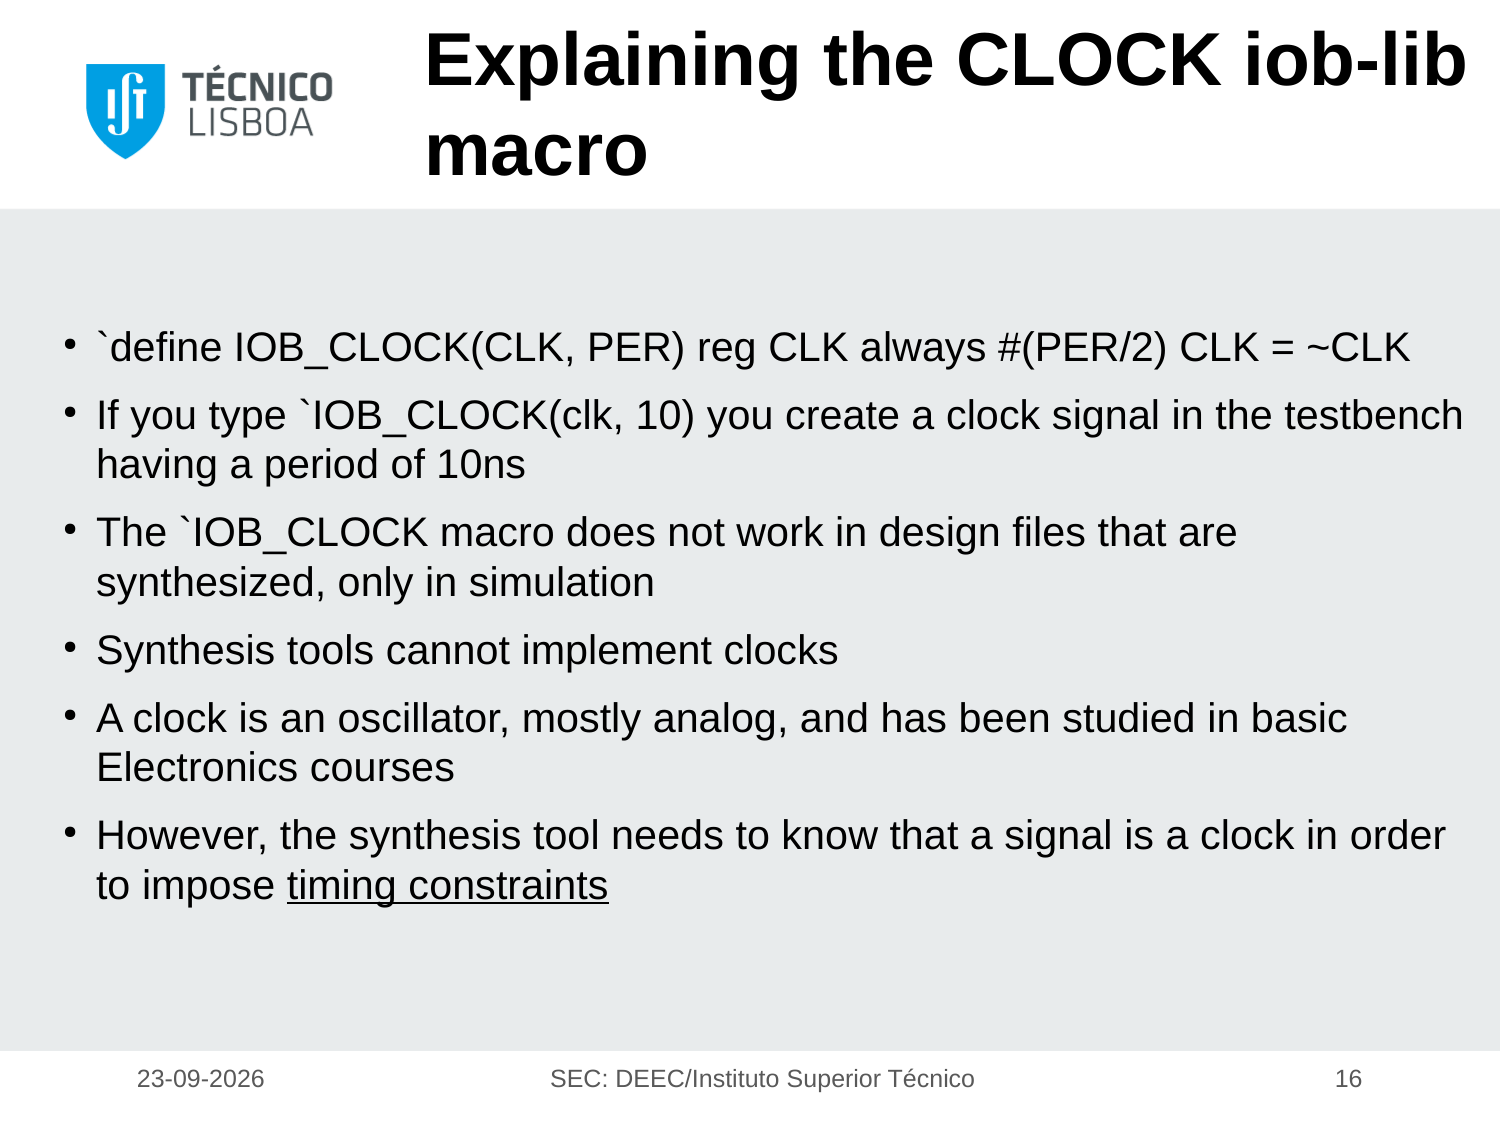

# Explaining the CLOCK iob-lib macro
`define IOB_CLOCK(CLK, PER) reg CLK always #(PER/2) CLK = ~CLK
If you type `IOB_CLOCK(clk, 10) you create a clock signal in the testbench having a period of 10ns
The `IOB_CLOCK macro does not work in design files that are synthesized, only in simulation
Synthesis tools cannot implement clocks
A clock is an oscillator, mostly analog, and has been studied in basic Electronics courses
However, the synthesis tool needs to know that a signal is a clock in order to impose timing constraints
16